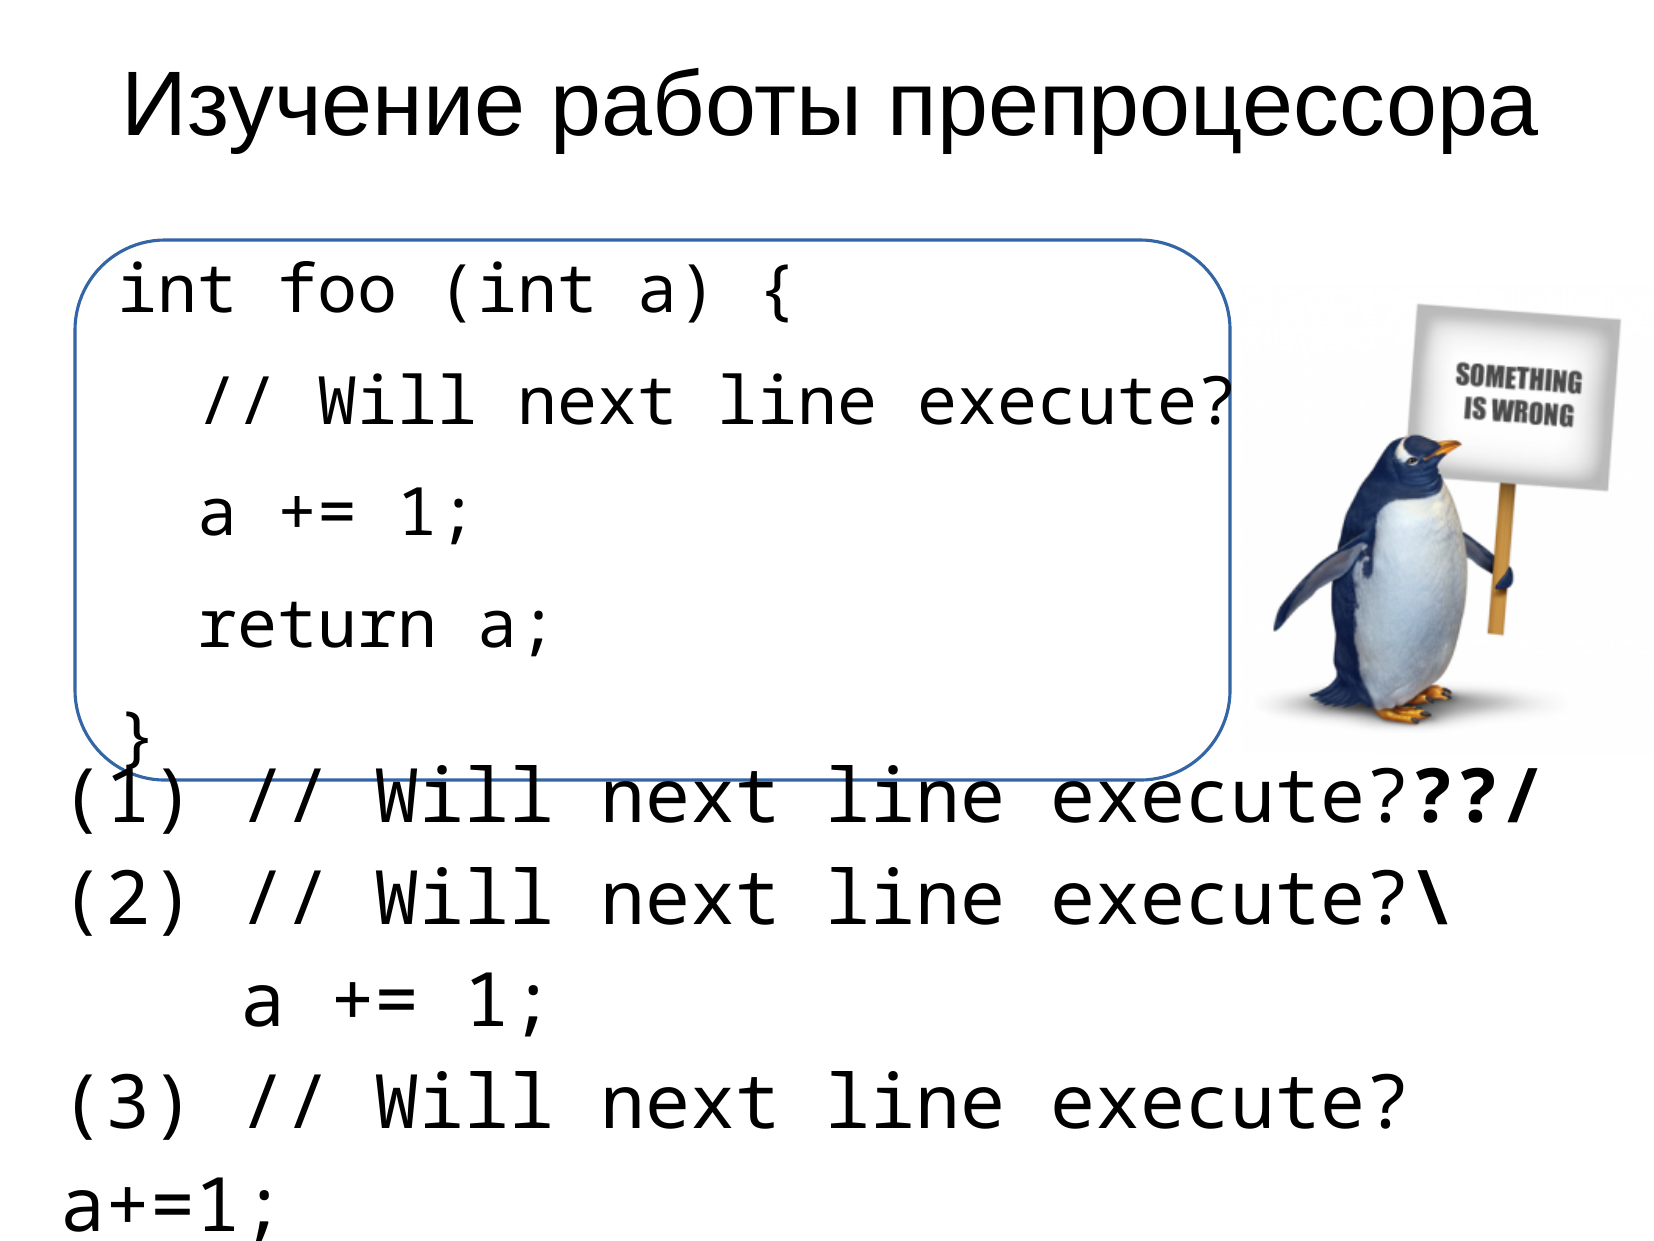

# Изучение работы препроцессора
int foo (int a) {
 // Will next line execute???/
 a += 1;
 return a;
}
(1) // Will next line execute???/
(2) // Will next line execute?\
 a += 1;
(3) // Will next line execute?a+=1;